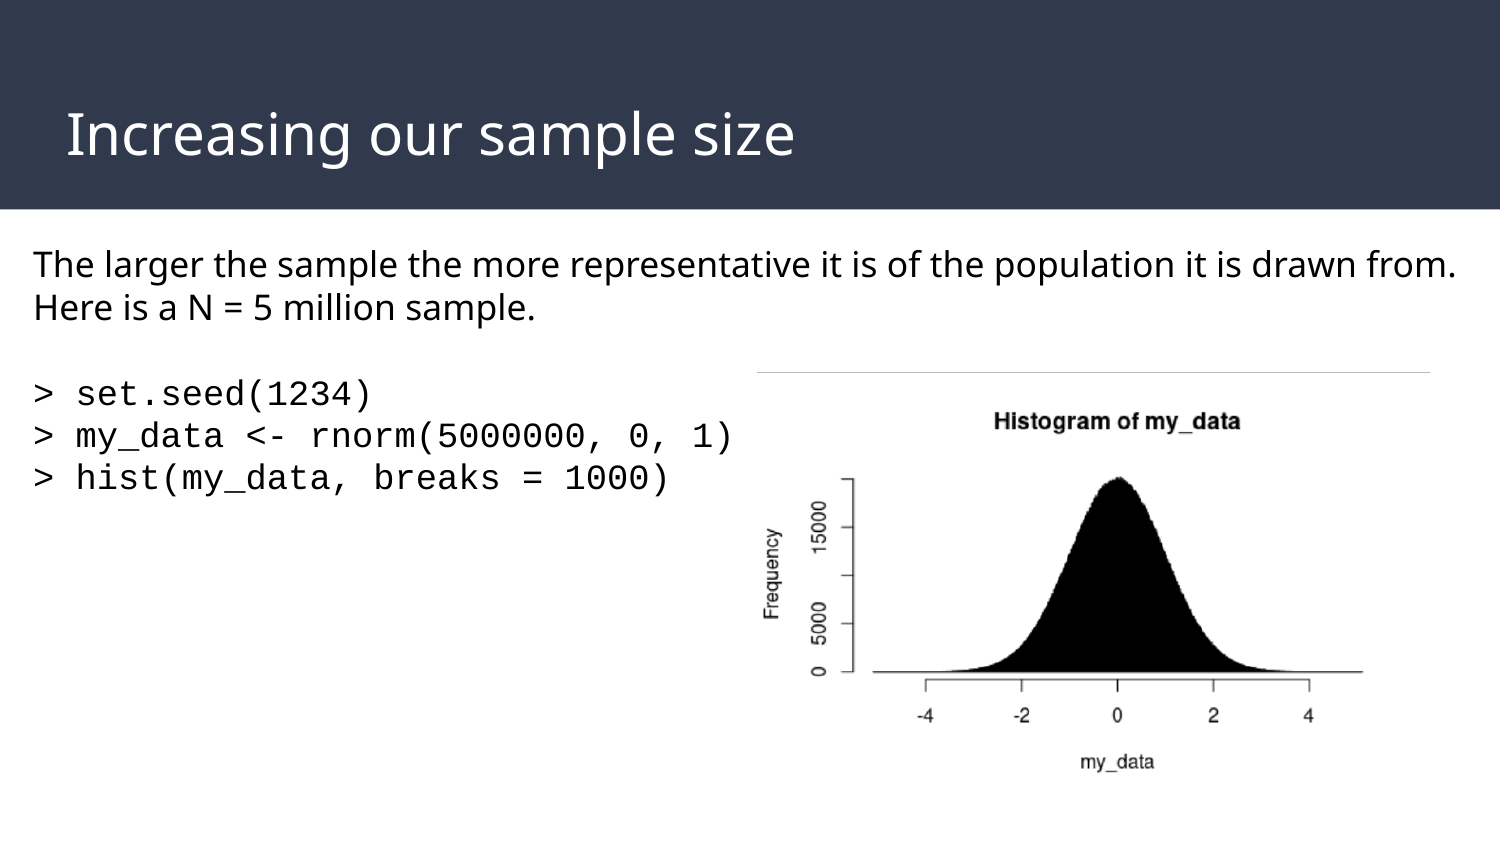

# Increasing our sample size
The larger the sample the more representative it is of the population it is drawn from. Here is a N = 5 million sample.
> set.seed(1234)
> my_data <- rnorm(5000000, 0, 1)
> hist(my_data, breaks = 1000)